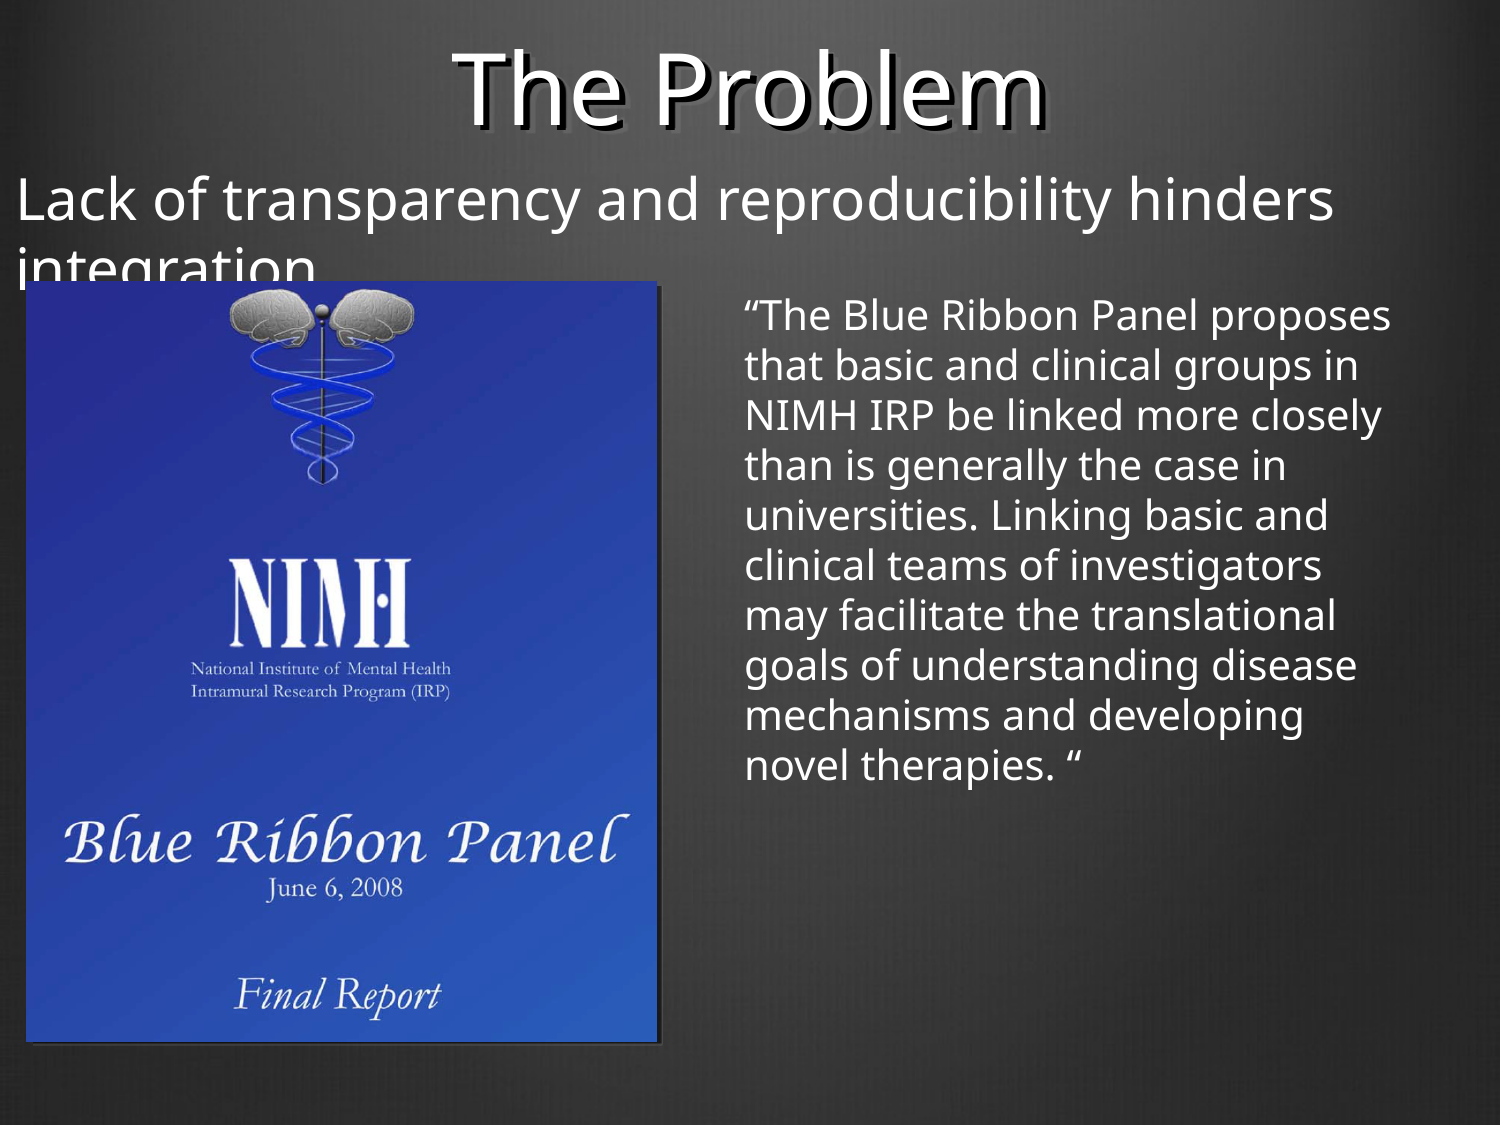

# The Problem
Lack of transparency and reproducibility hinders integration
“The Blue Ribbon Panel proposes that basic and clinical groups in NIMH IRP be linked more closely than is generally the case in universities. Linking basic and clinical teams of investigators may facilitate the translational goals of understanding disease mechanisms and developing novel therapies. “